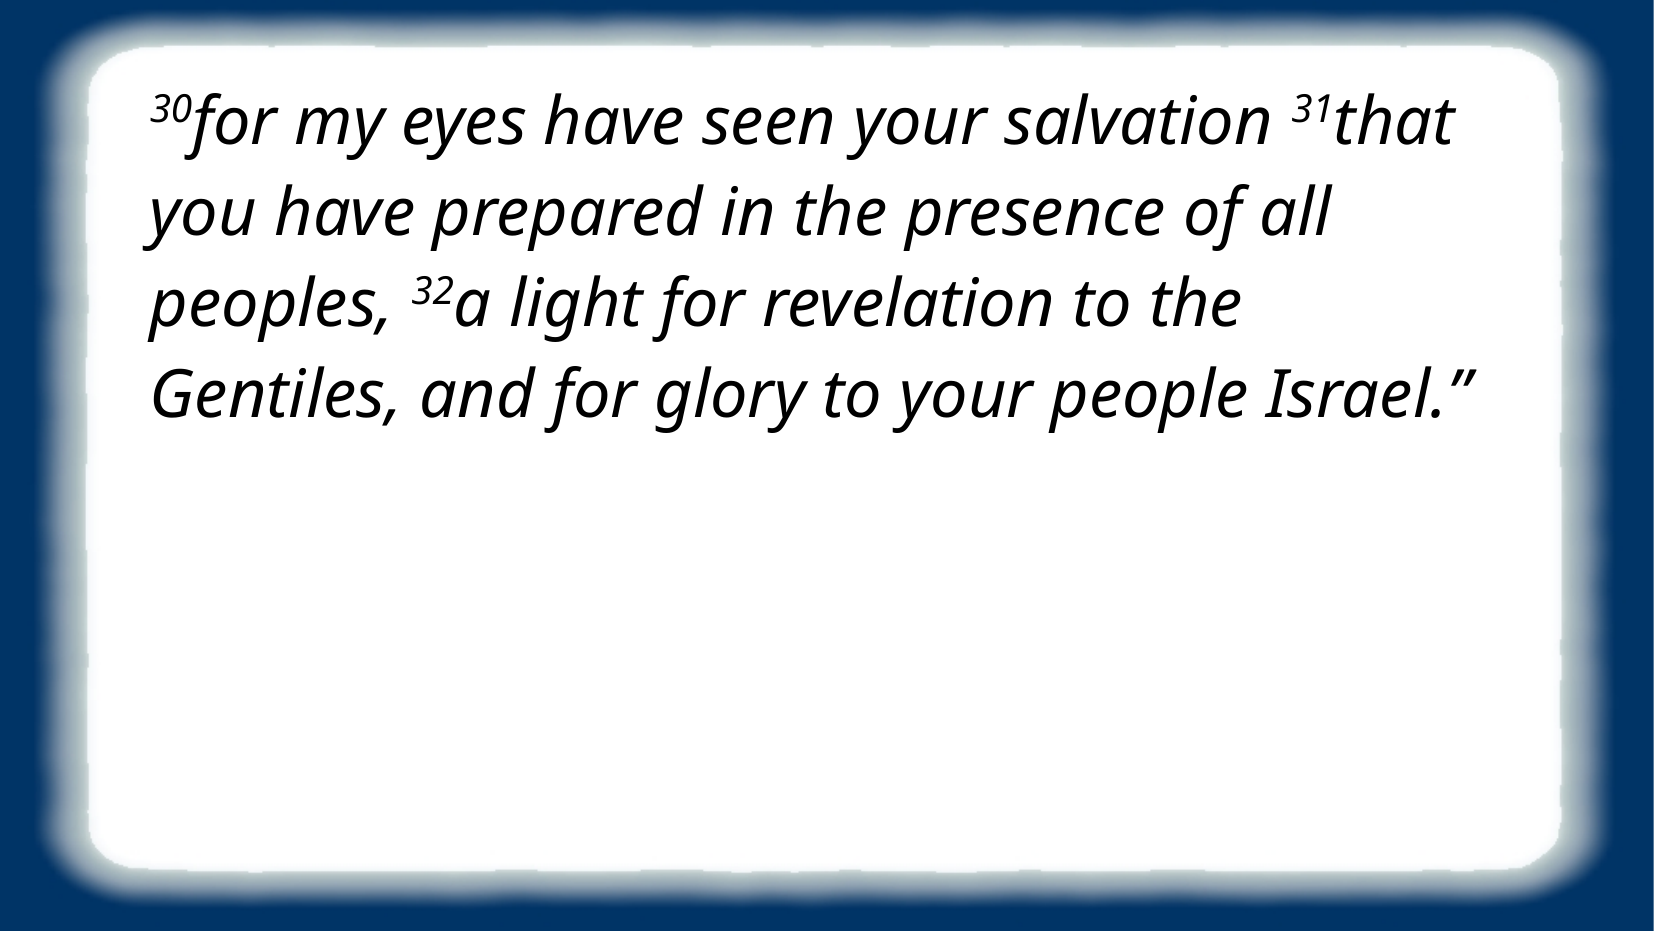

30for my eyes have seen your salvation 31that you have prepared in the presence of all peoples, 32a light for revelation to the Gentiles, and for glory to your people Israel.”